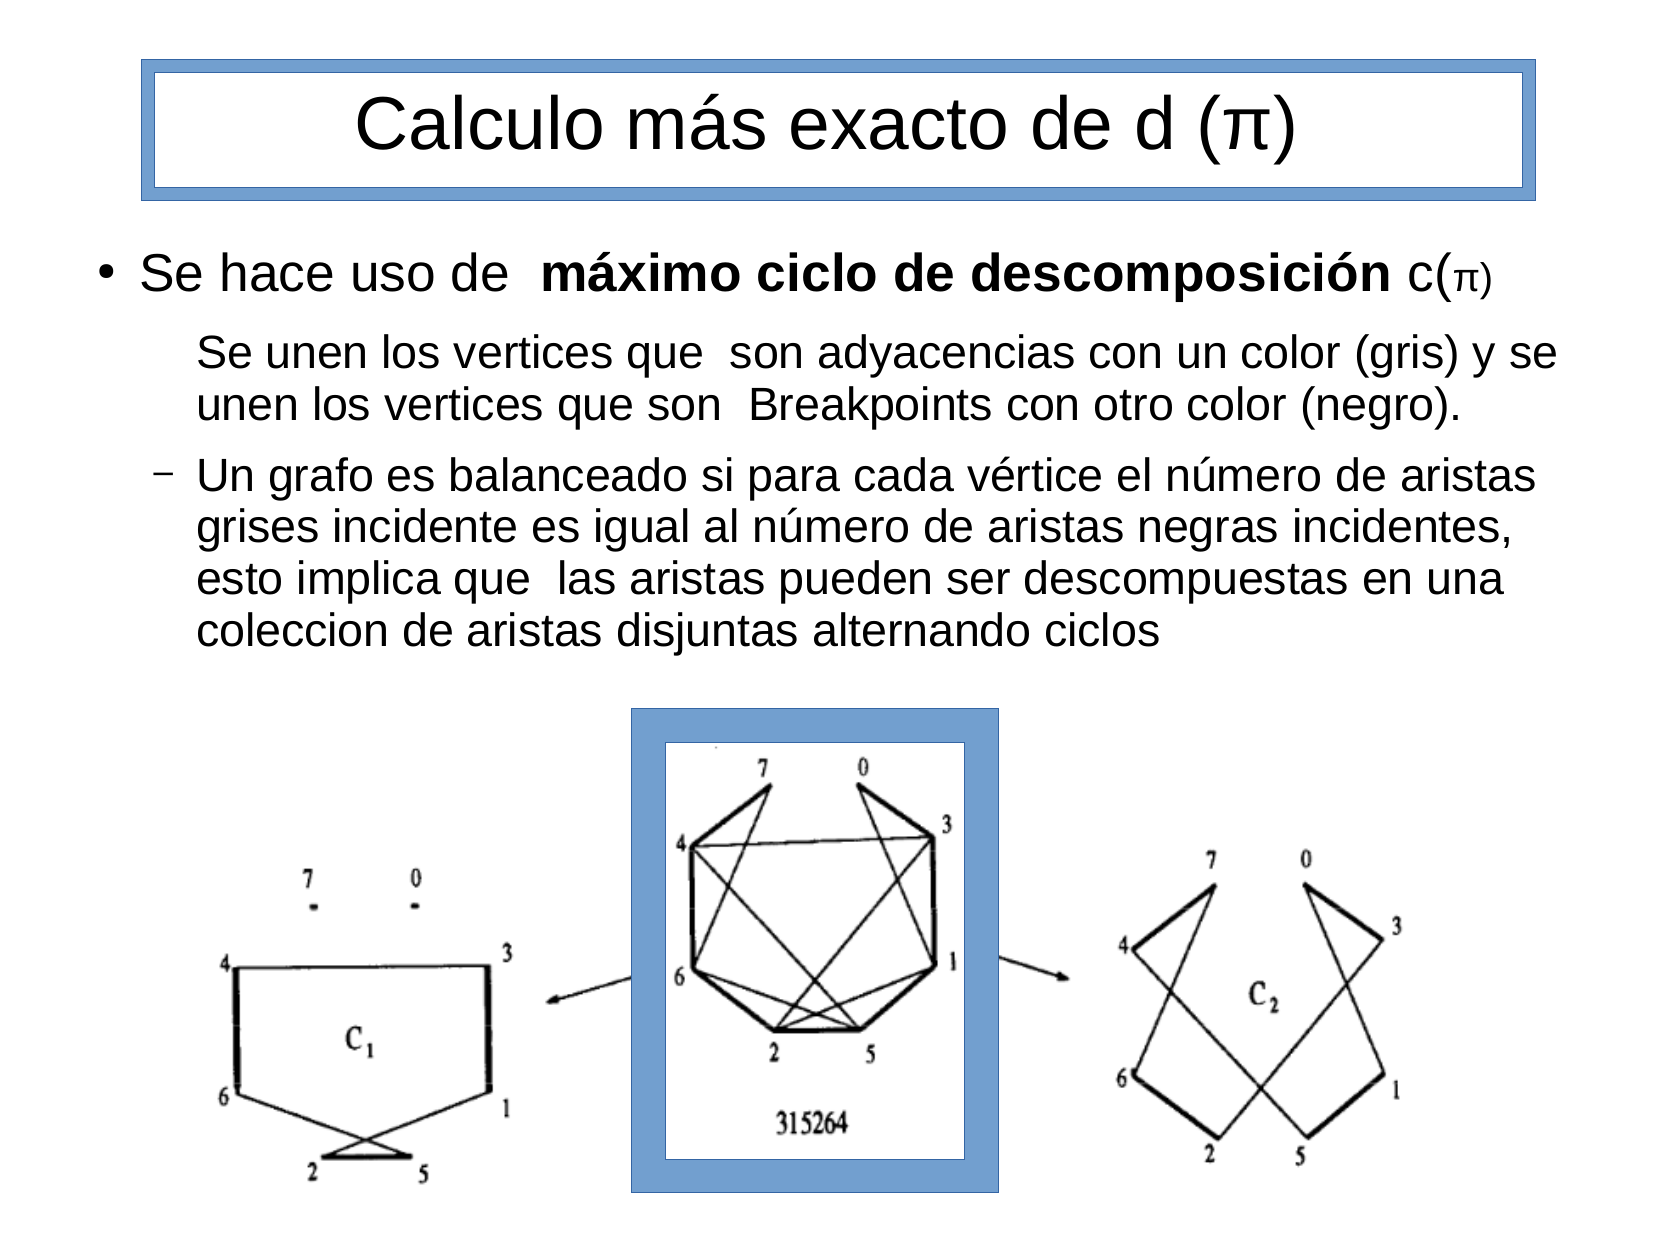

# Calculo más exacto de d (π)
Se hace uso de máximo ciclo de descomposición c(π)
Se unen los vertices que son adyacencias con un color (gris) y se unen los vertices que son Breakpoints con otro color (negro).
Un grafo es balanceado si para cada vértice el número de aristas grises incidente es igual al número de aristas negras incidentes, esto implica que las aristas pueden ser descompuestas en una coleccion de aristas disjuntas alternando ciclos